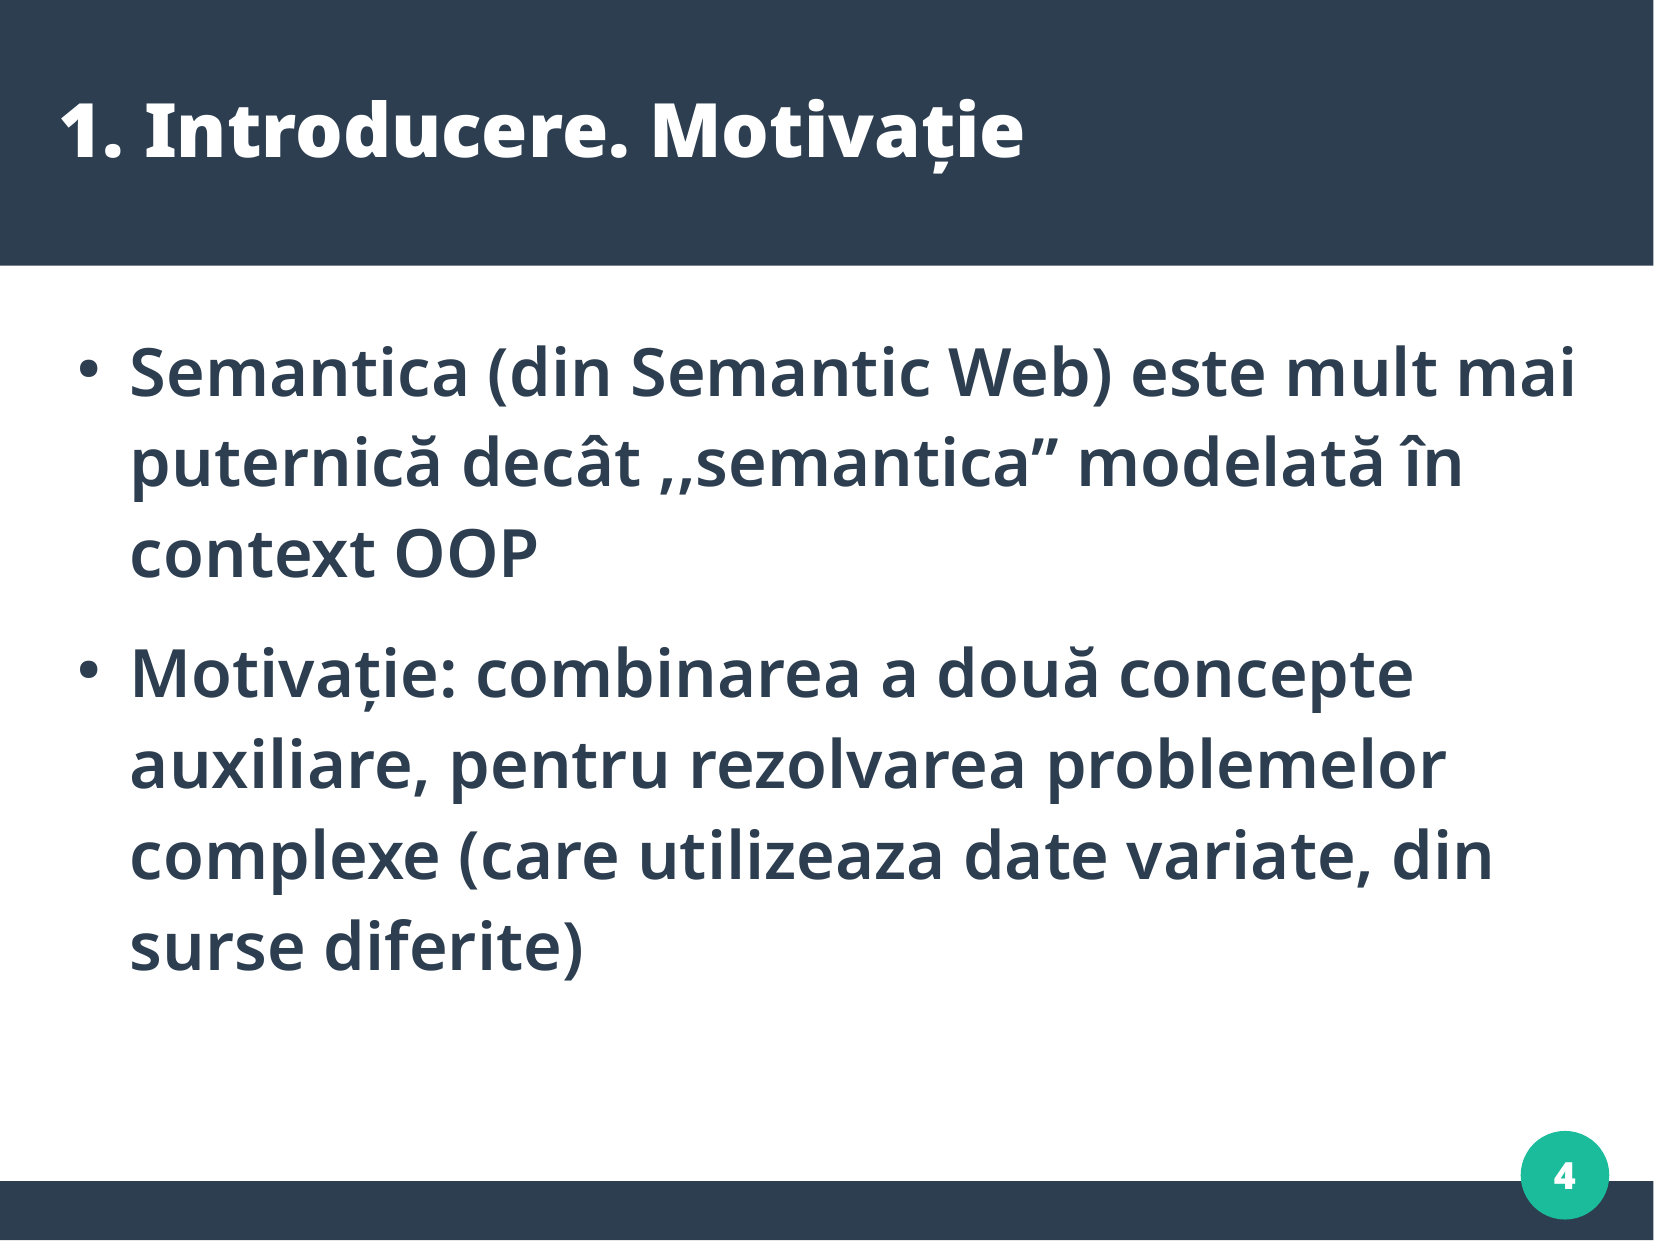

# 1. Introducere. Motivație
Semantica (din Semantic Web) este mult mai puternică decât ,,semantica” modelată în context OOP
Motivație: combinarea a două concepte auxiliare, pentru rezolvarea problemelor complexe (care utilizeaza date variate, din surse diferite)
4